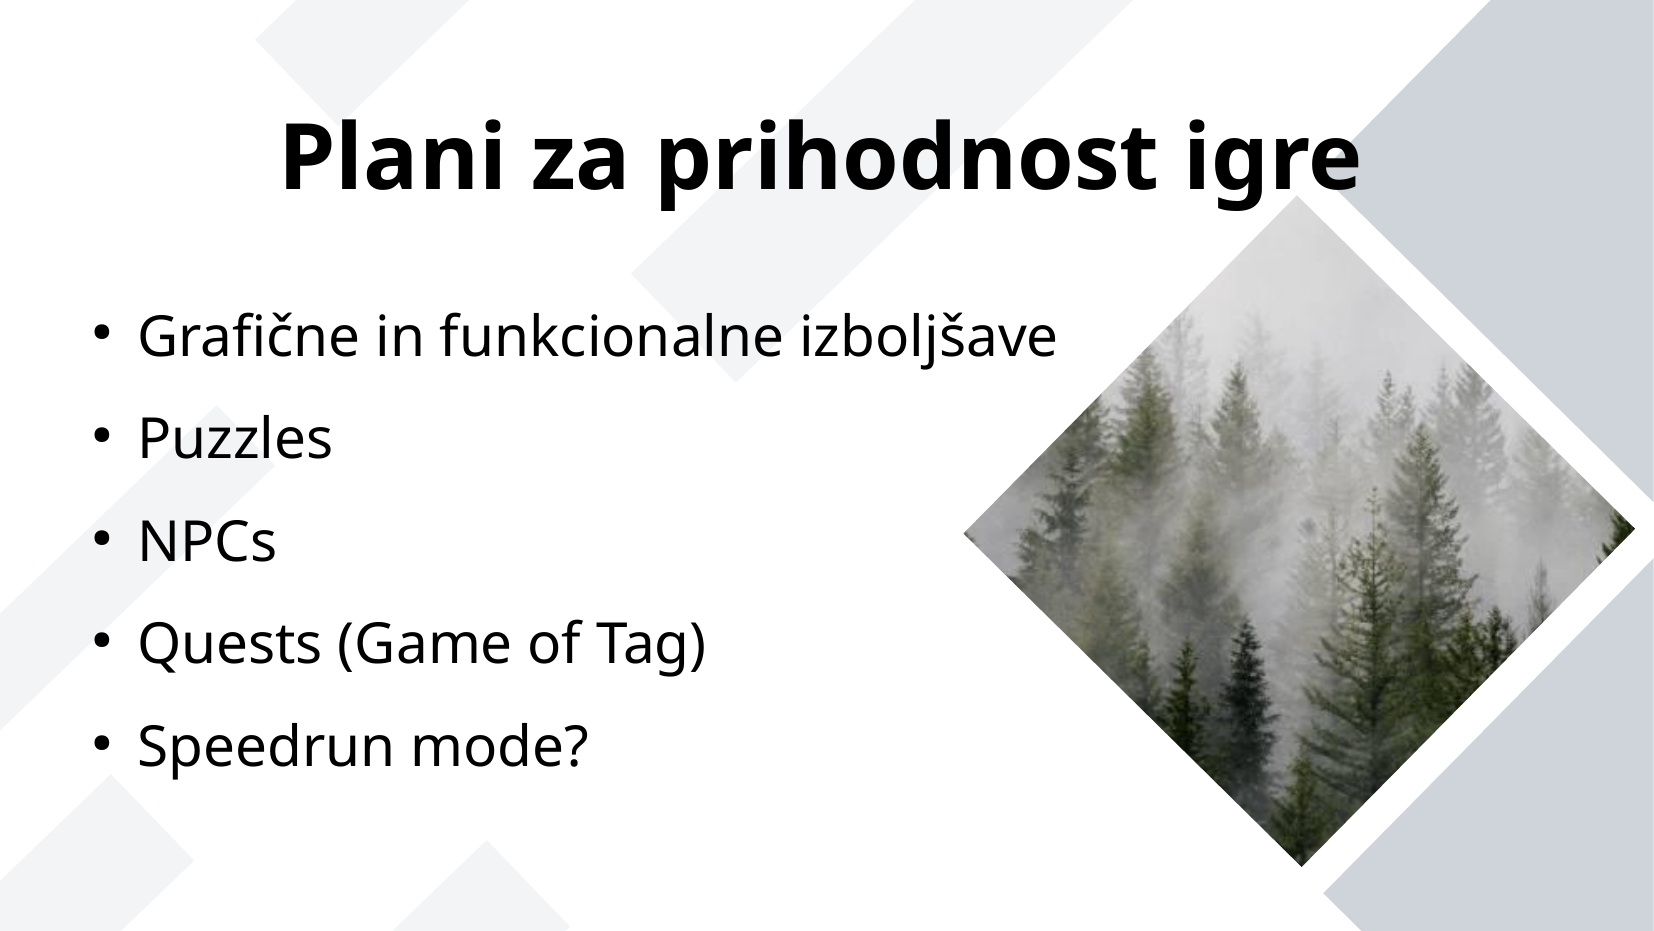

# Plani za prihodnost igre
Grafične in funkcionalne izboljšave
Puzzles
NPCs
Quests (Game of Tag)
Speedrun mode?